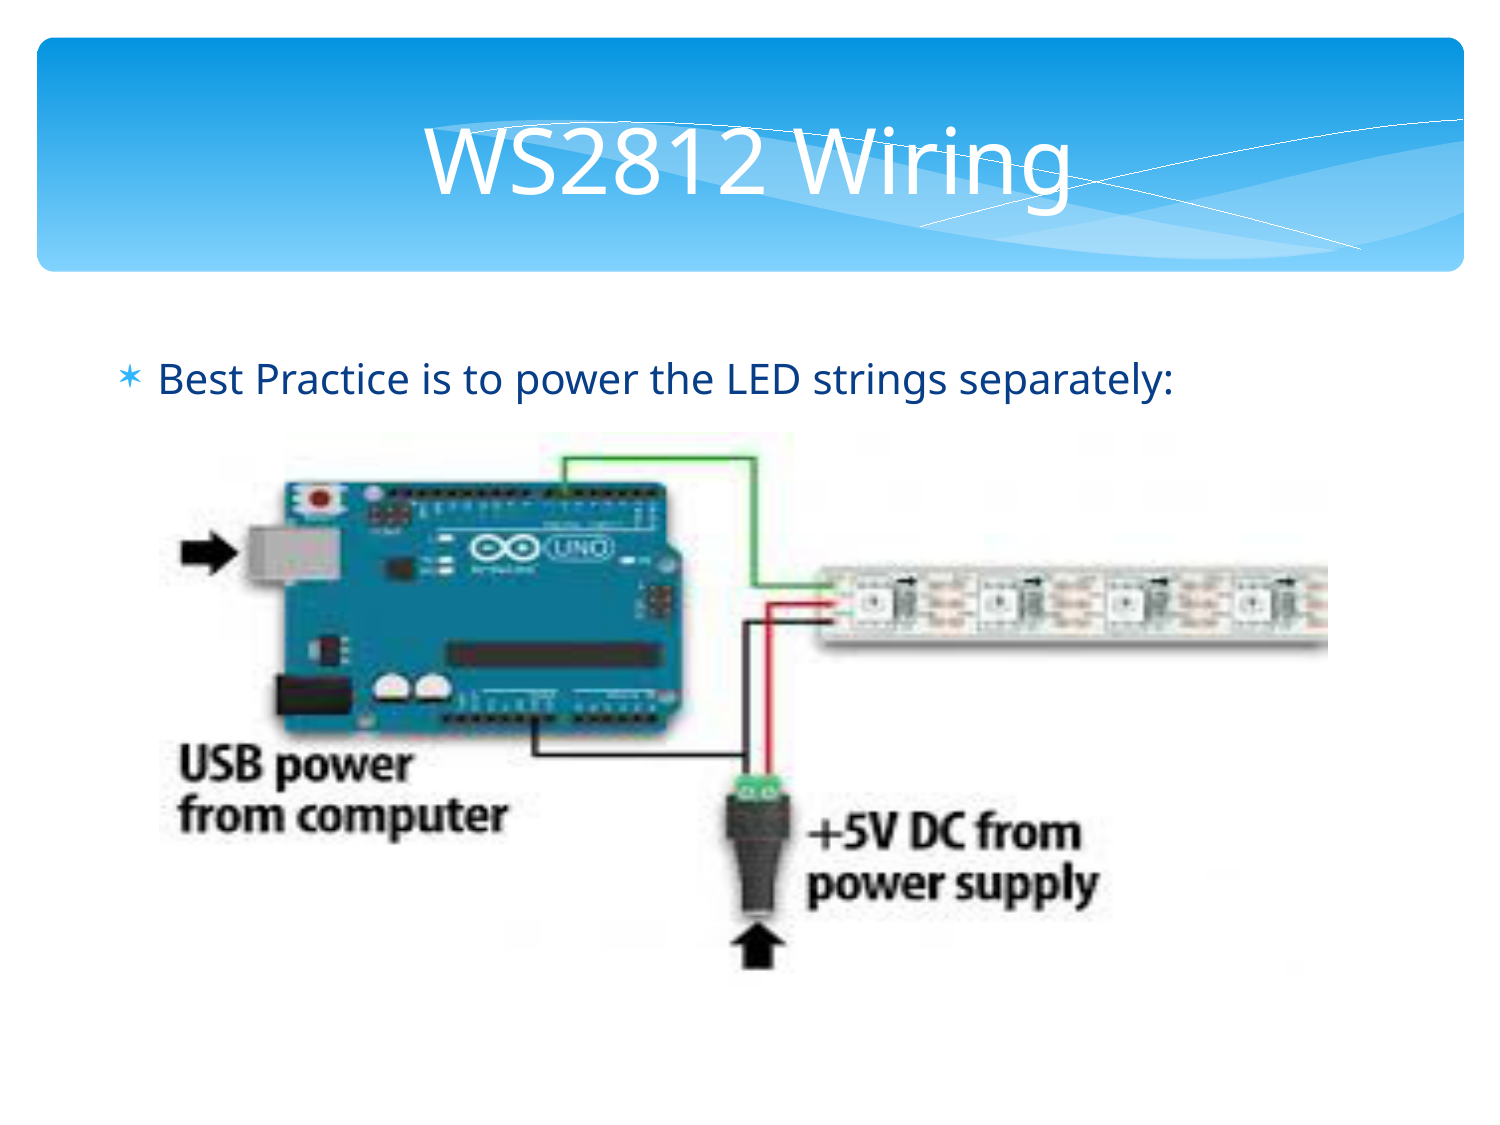

# WS2812 Wiring
Best Practice is to power the LED strings separately: